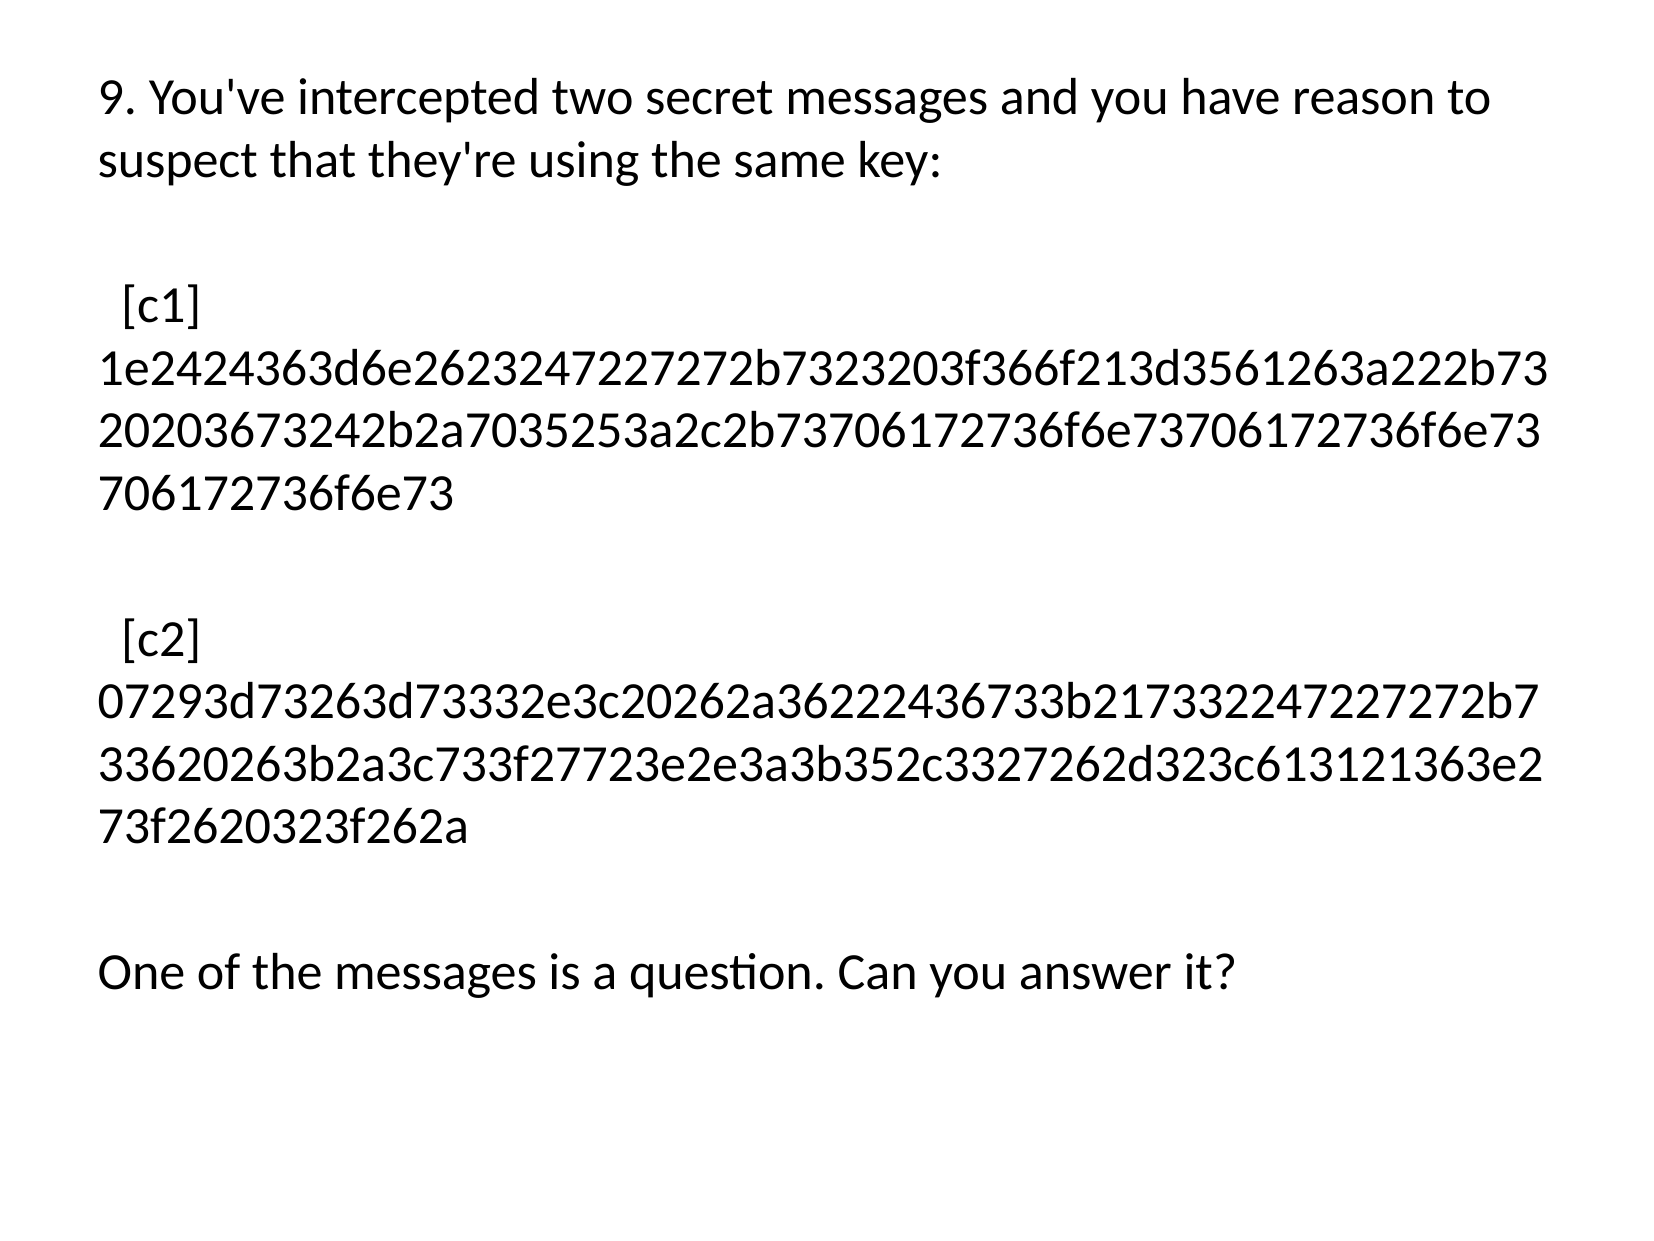

# 9. You've intercepted two secret messages and you have reason to suspect that they're using the same key:
 [c1] 1e2424363d6e2623247227272b7323203f366f213d3561263a222b7320203673242b2a7035253a2c2b73706172736f6e73706172736f6e73706172736f6e73
 [c2] 07293d73263d73332e3c20262a36222436733b217332247227272b733620263b2a3c733f27723e2e3a3b352c3327262d323c613121363e273f2620323f262a
One of the messages is a question. Can you answer it?